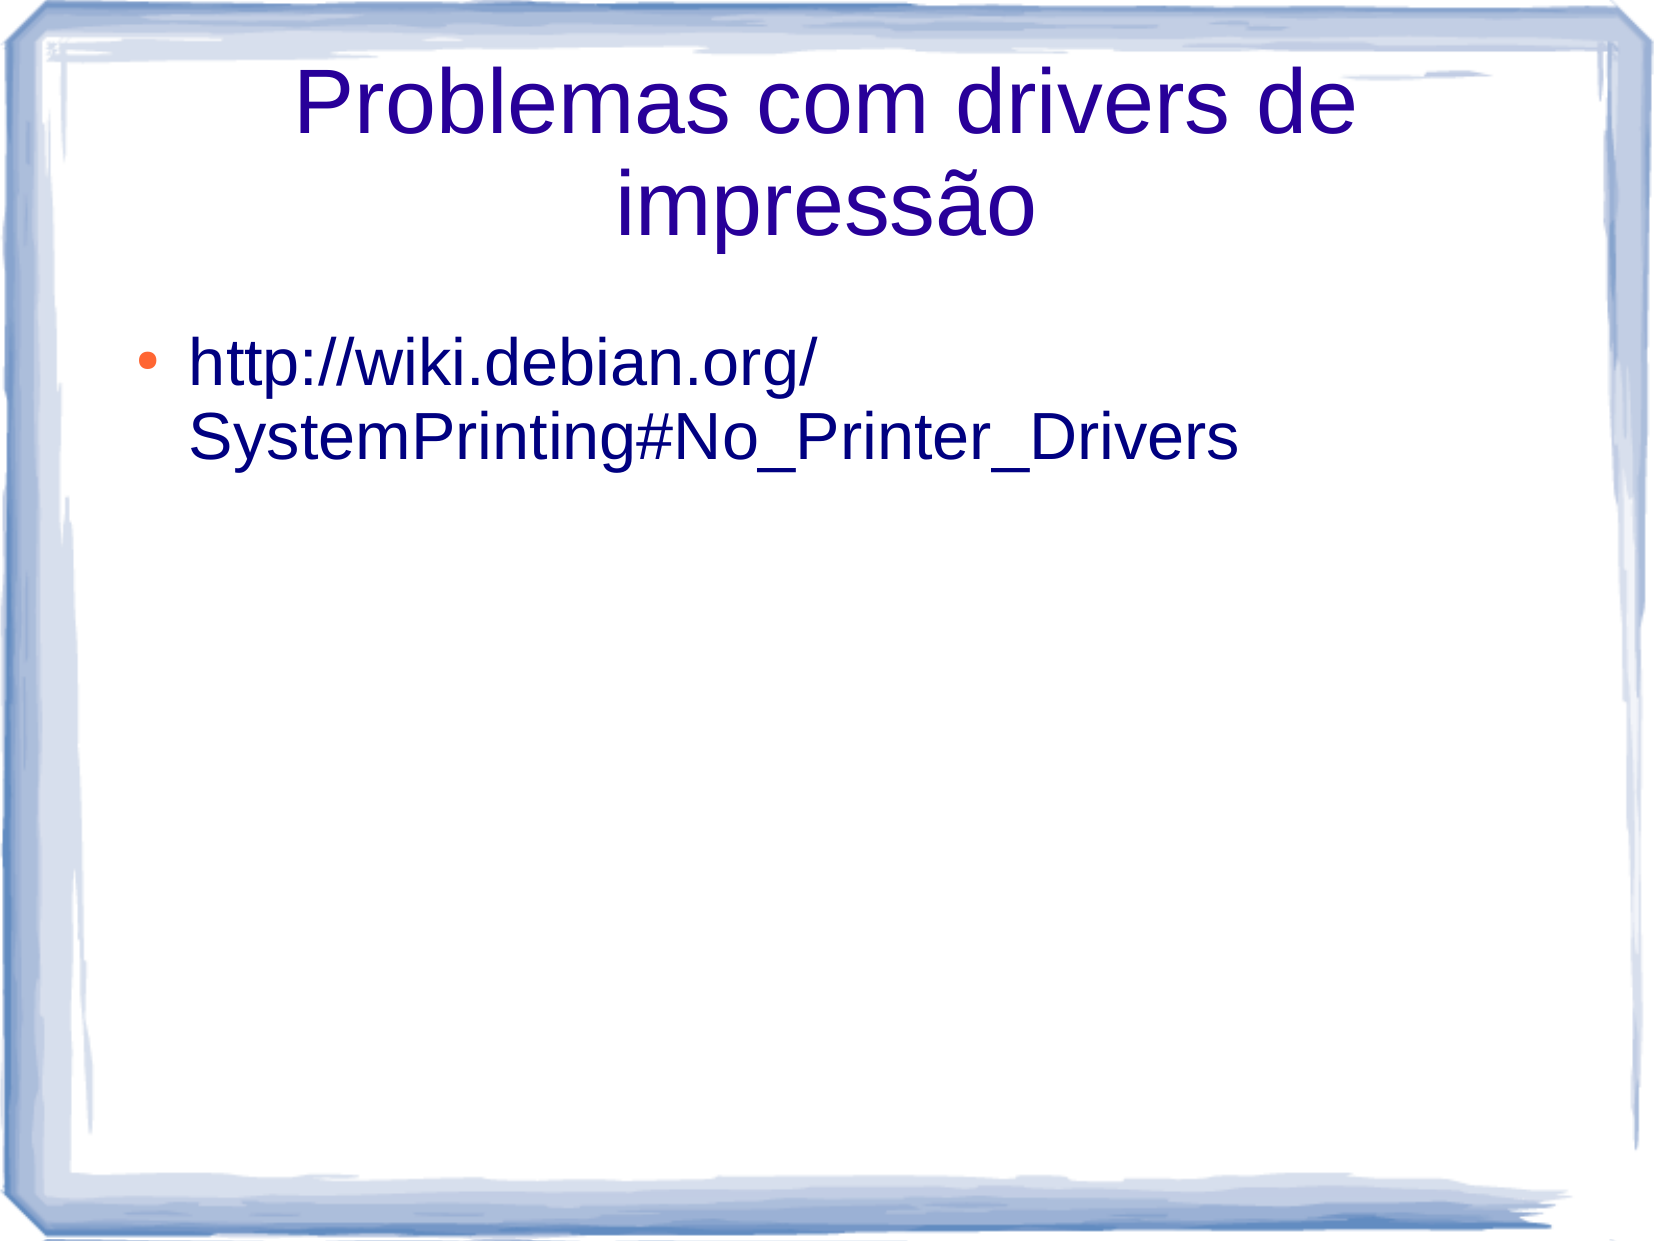

# Problemas com drivers de impressão
http://wiki.debian.org/SystemPrinting#No_Printer_Drivers